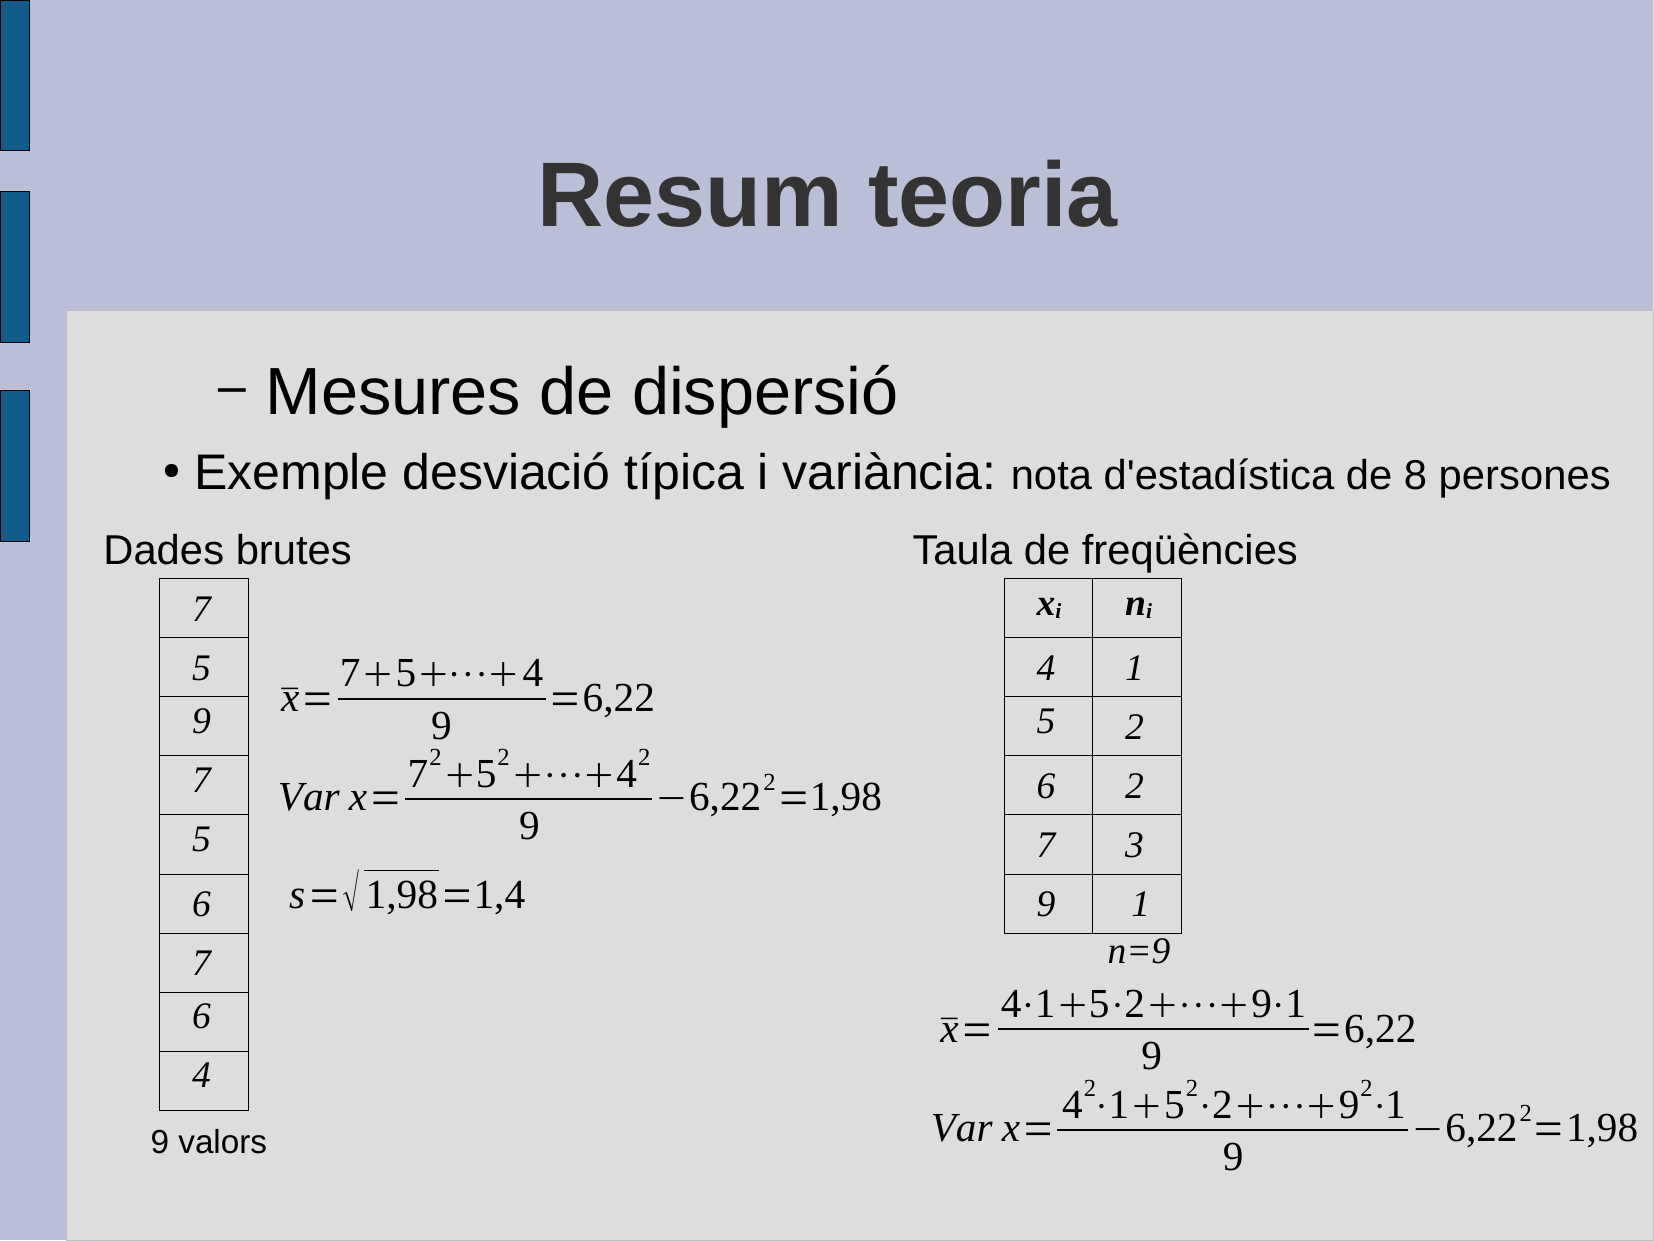

# Resum teoria
Mesures de dispersió
 Exemple desviació típica i variància: nota d'estadística de 8 persones
Dades brutes
Taula de freqüències
xi
ni
7
5
1
4
9
5
2
7
6
2
5
7
3
6
9
1
n=9
7
6
4
9 valors